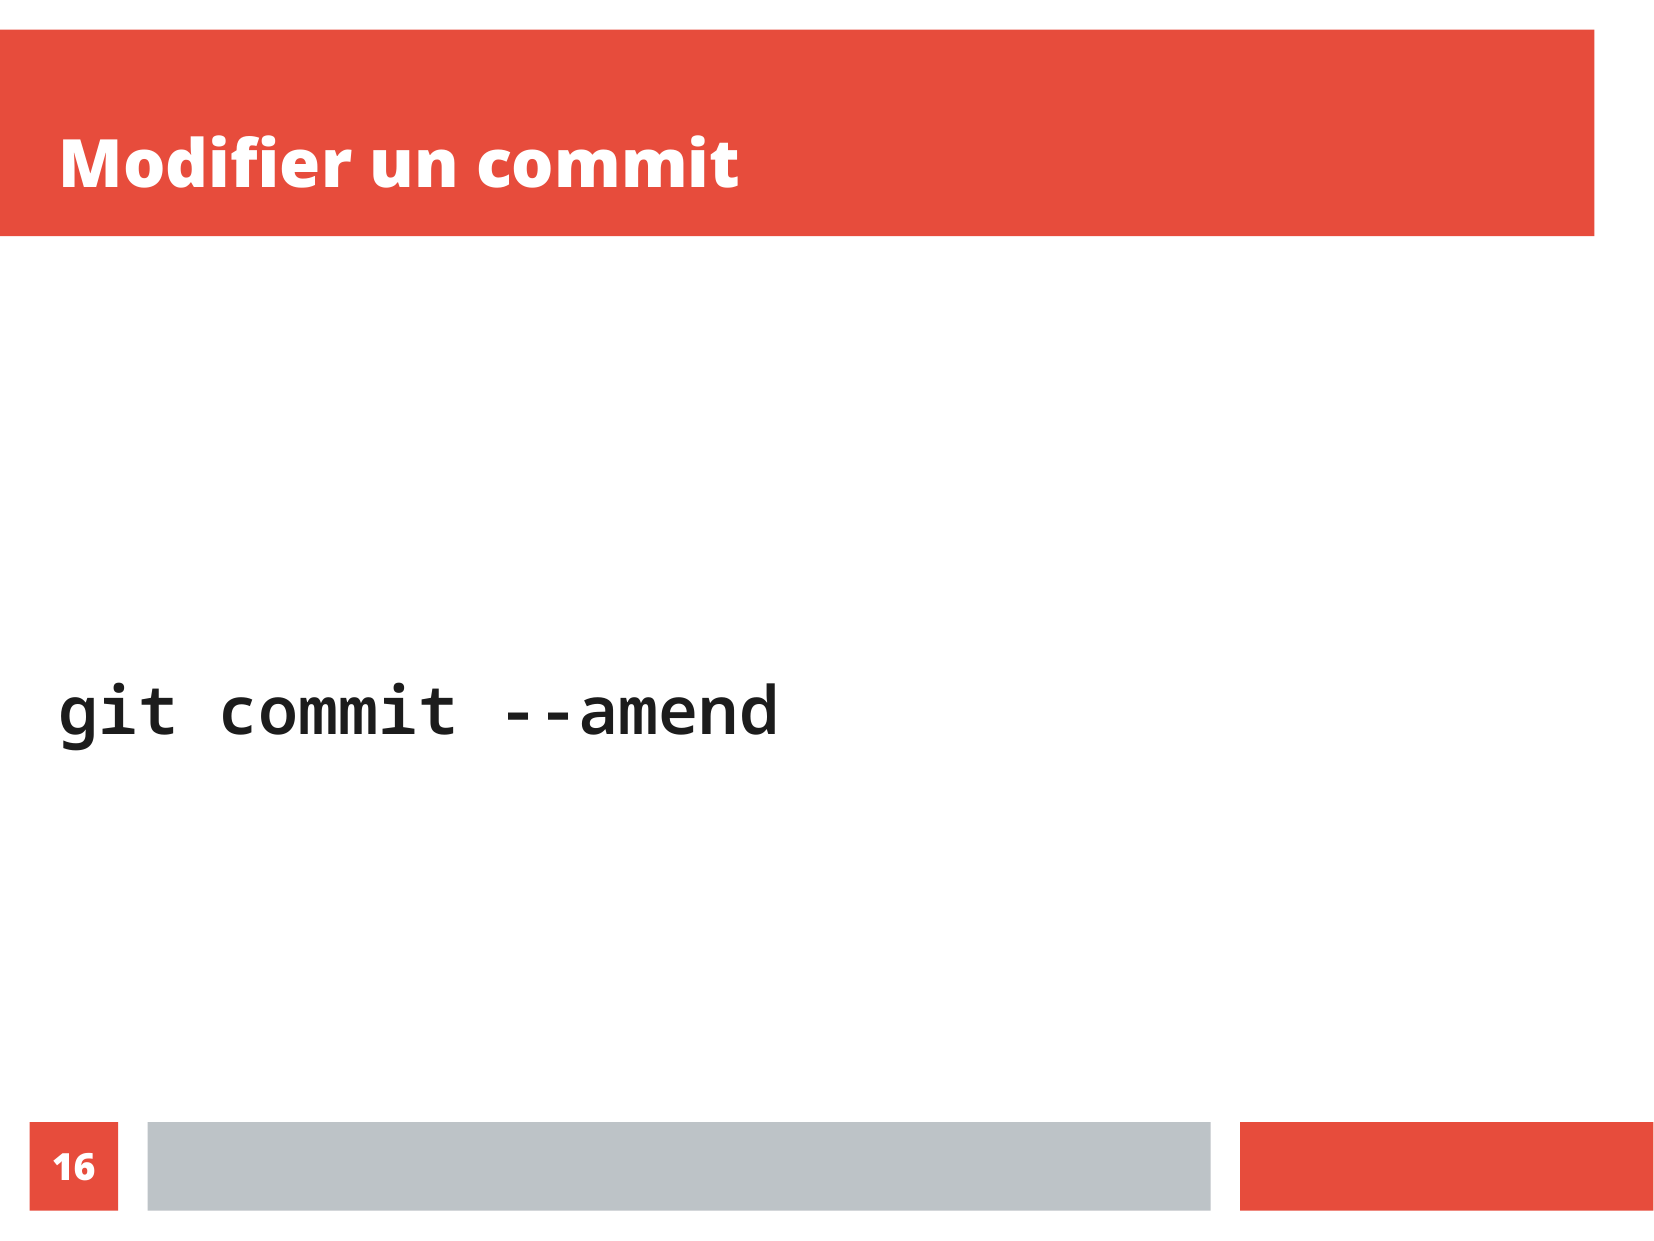

# Modifier un commit
git commit --amend
16